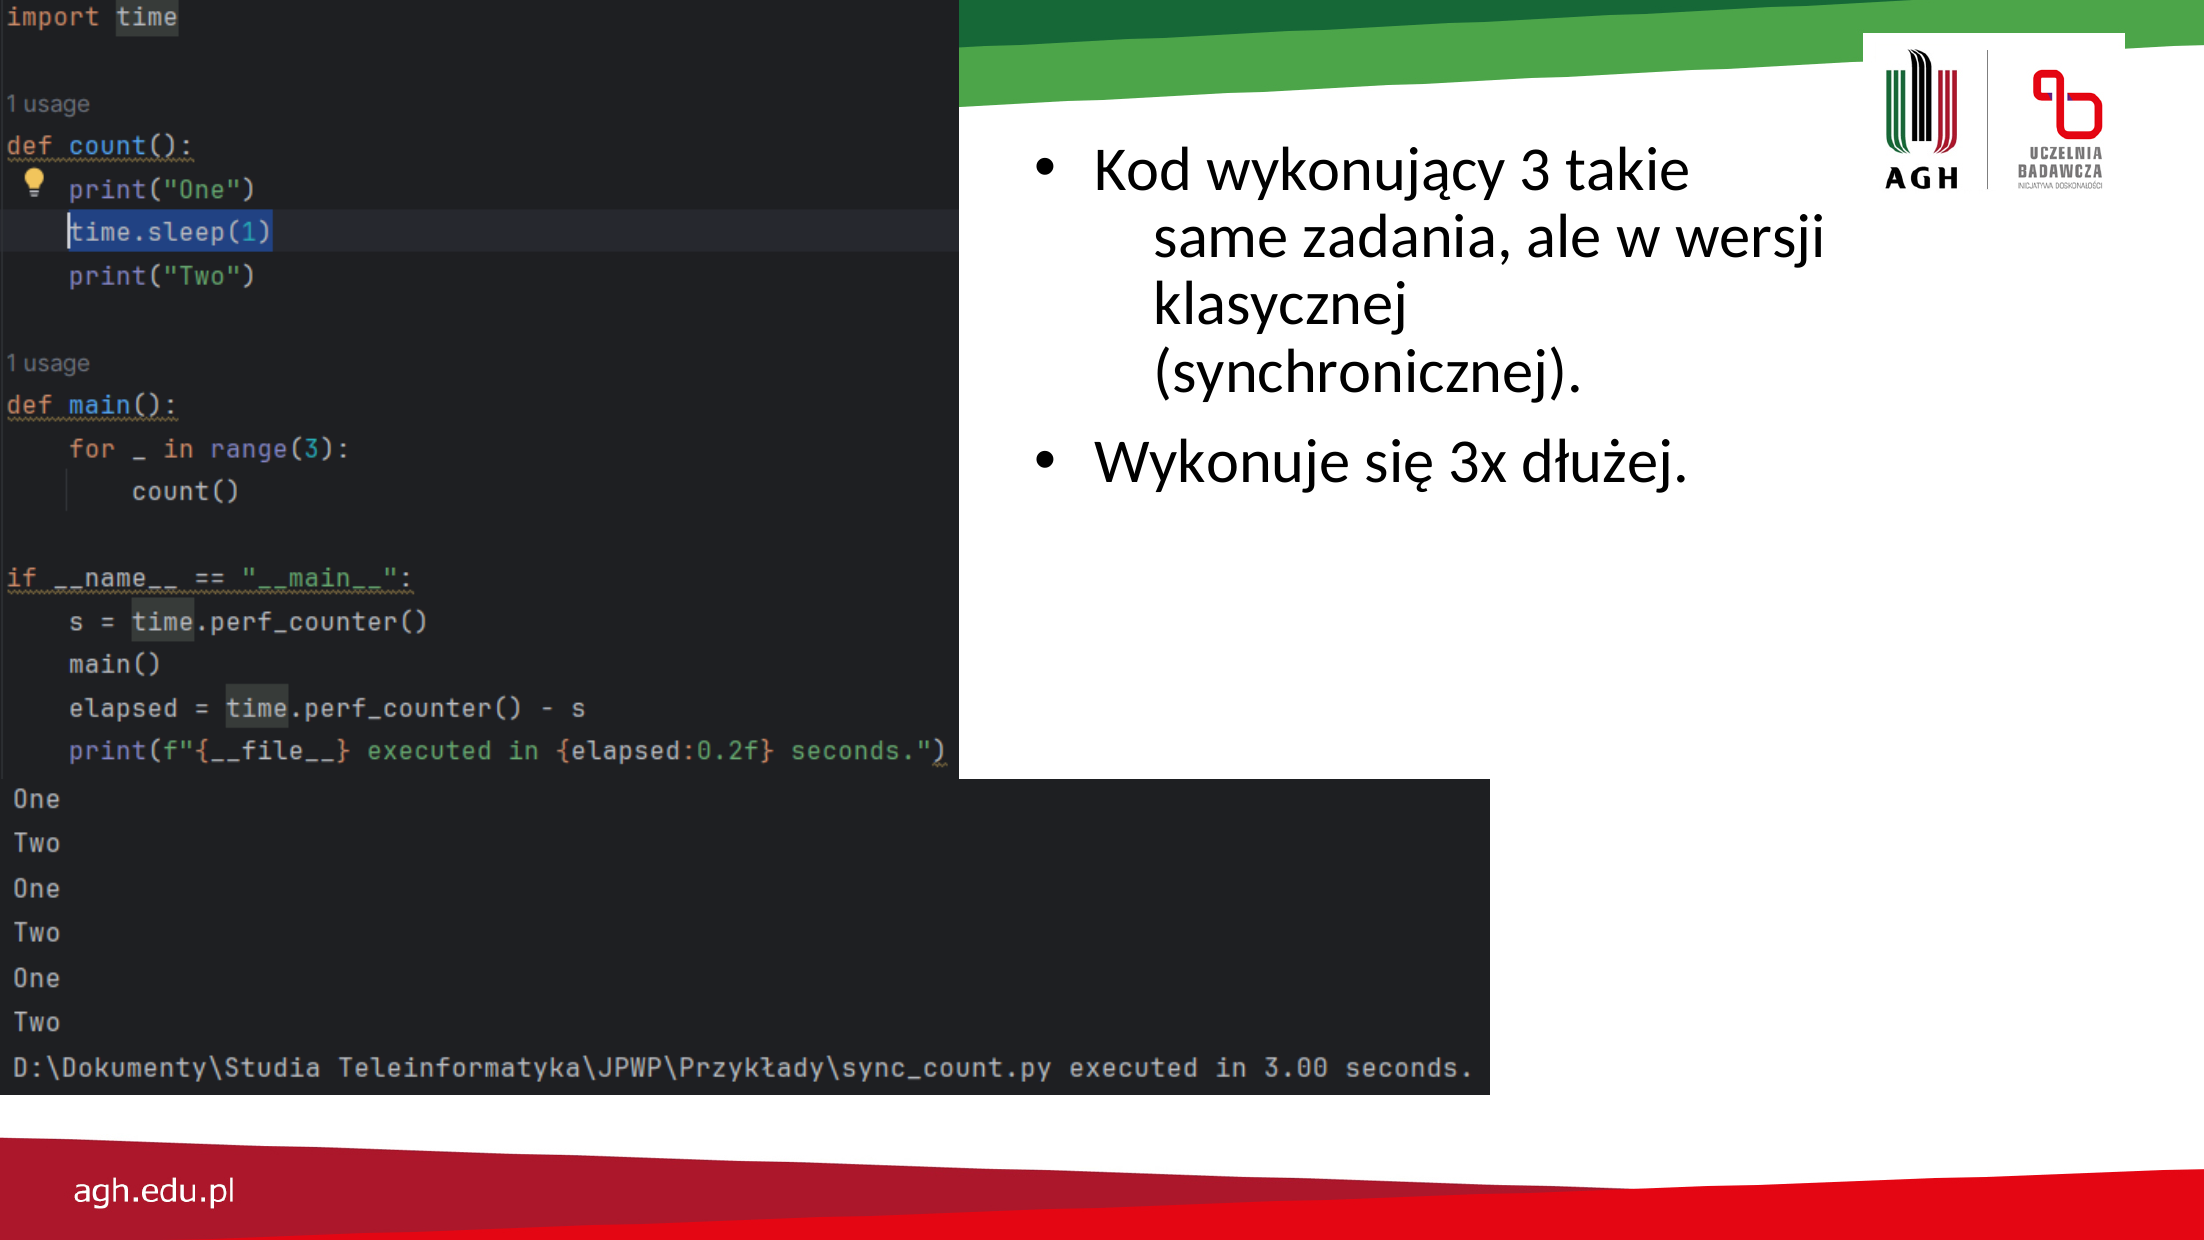

# Kod wykonujący 3 takie same zadania, ale w wersji klasycznej (synchronicznej).
Wykonuje się 3x dłużej.